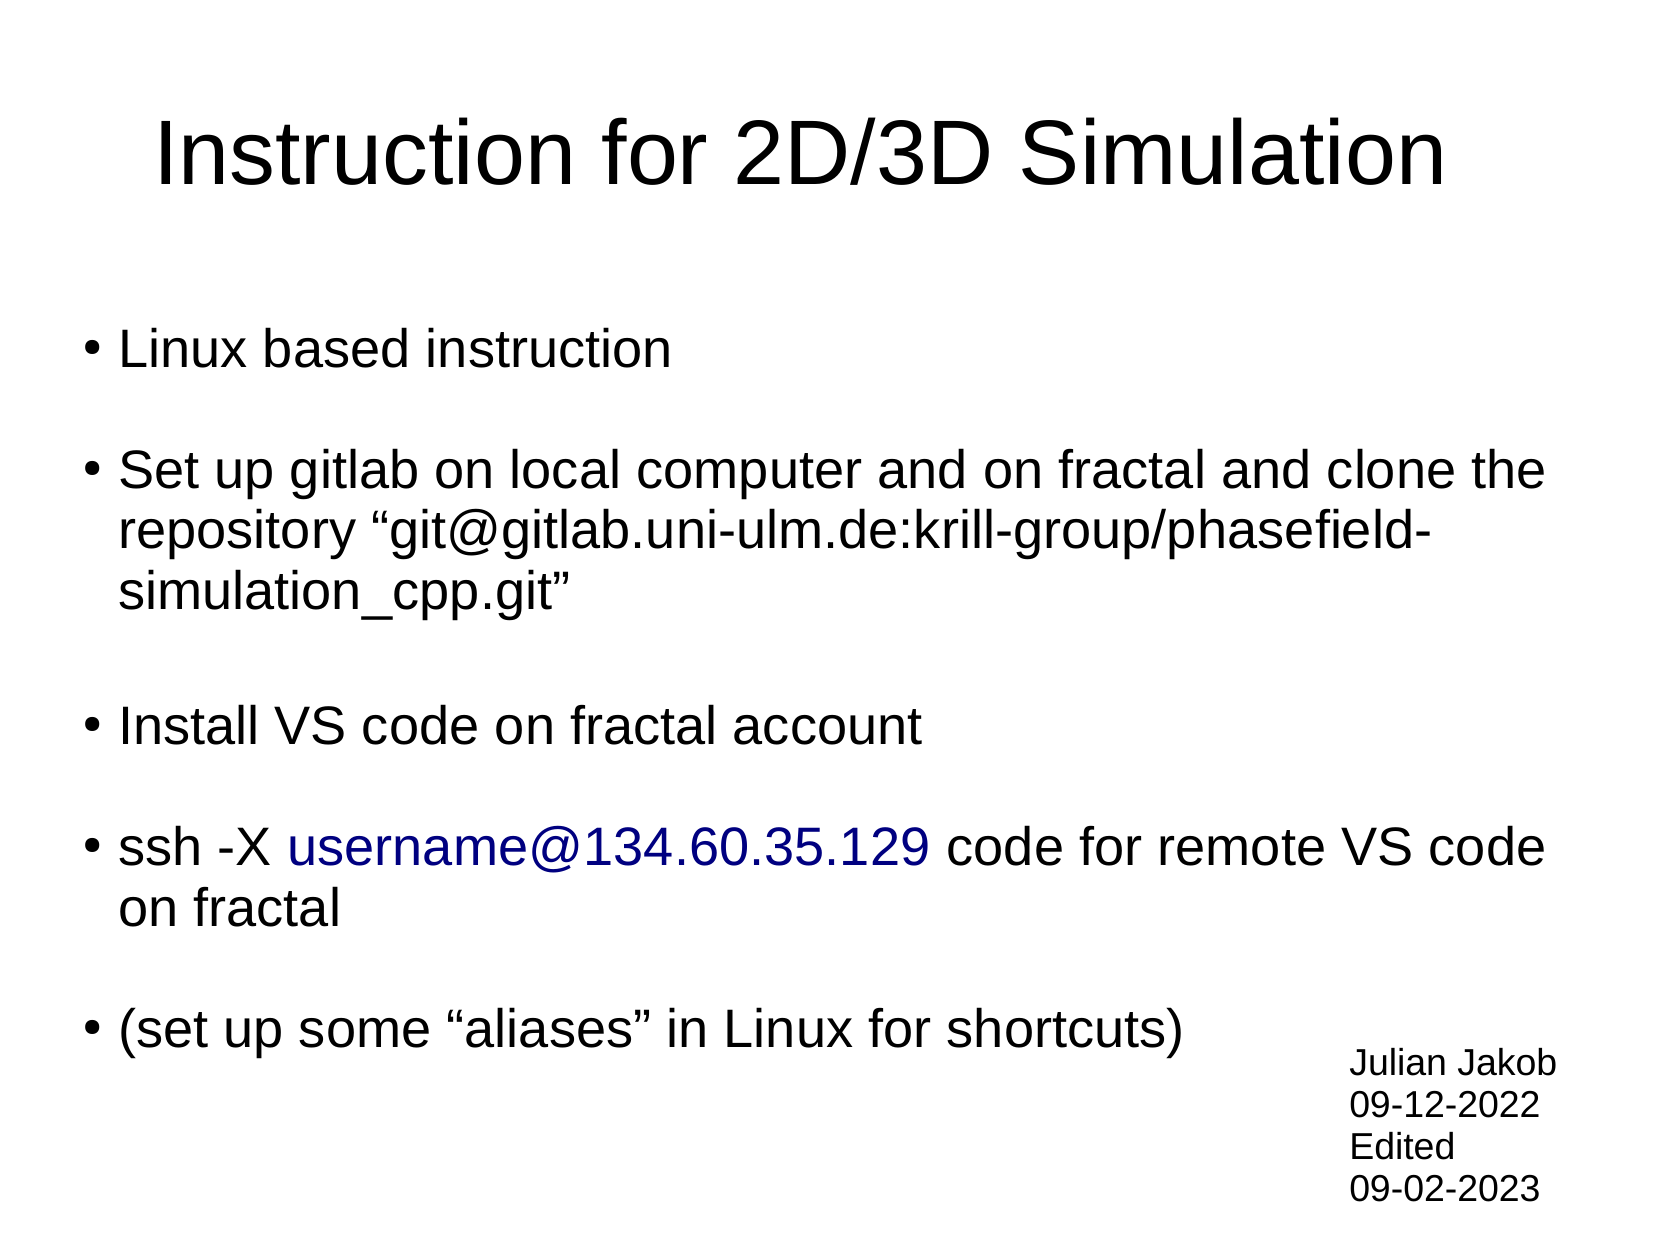

# Instruction for 2D/3D Simulation
Linux based instruction
Set up gitlab on local computer and on fractal and clone the repository “git@gitlab.uni-ulm.de:krill-group/phasefield-simulation_cpp.git”
Install VS code on fractal account
ssh -X username@134.60.35.129 code for remote VS code on fractal
(set up some “aliases” in Linux for shortcuts)
Julian Jakob 09-12-2022
Edited
09-02-2023